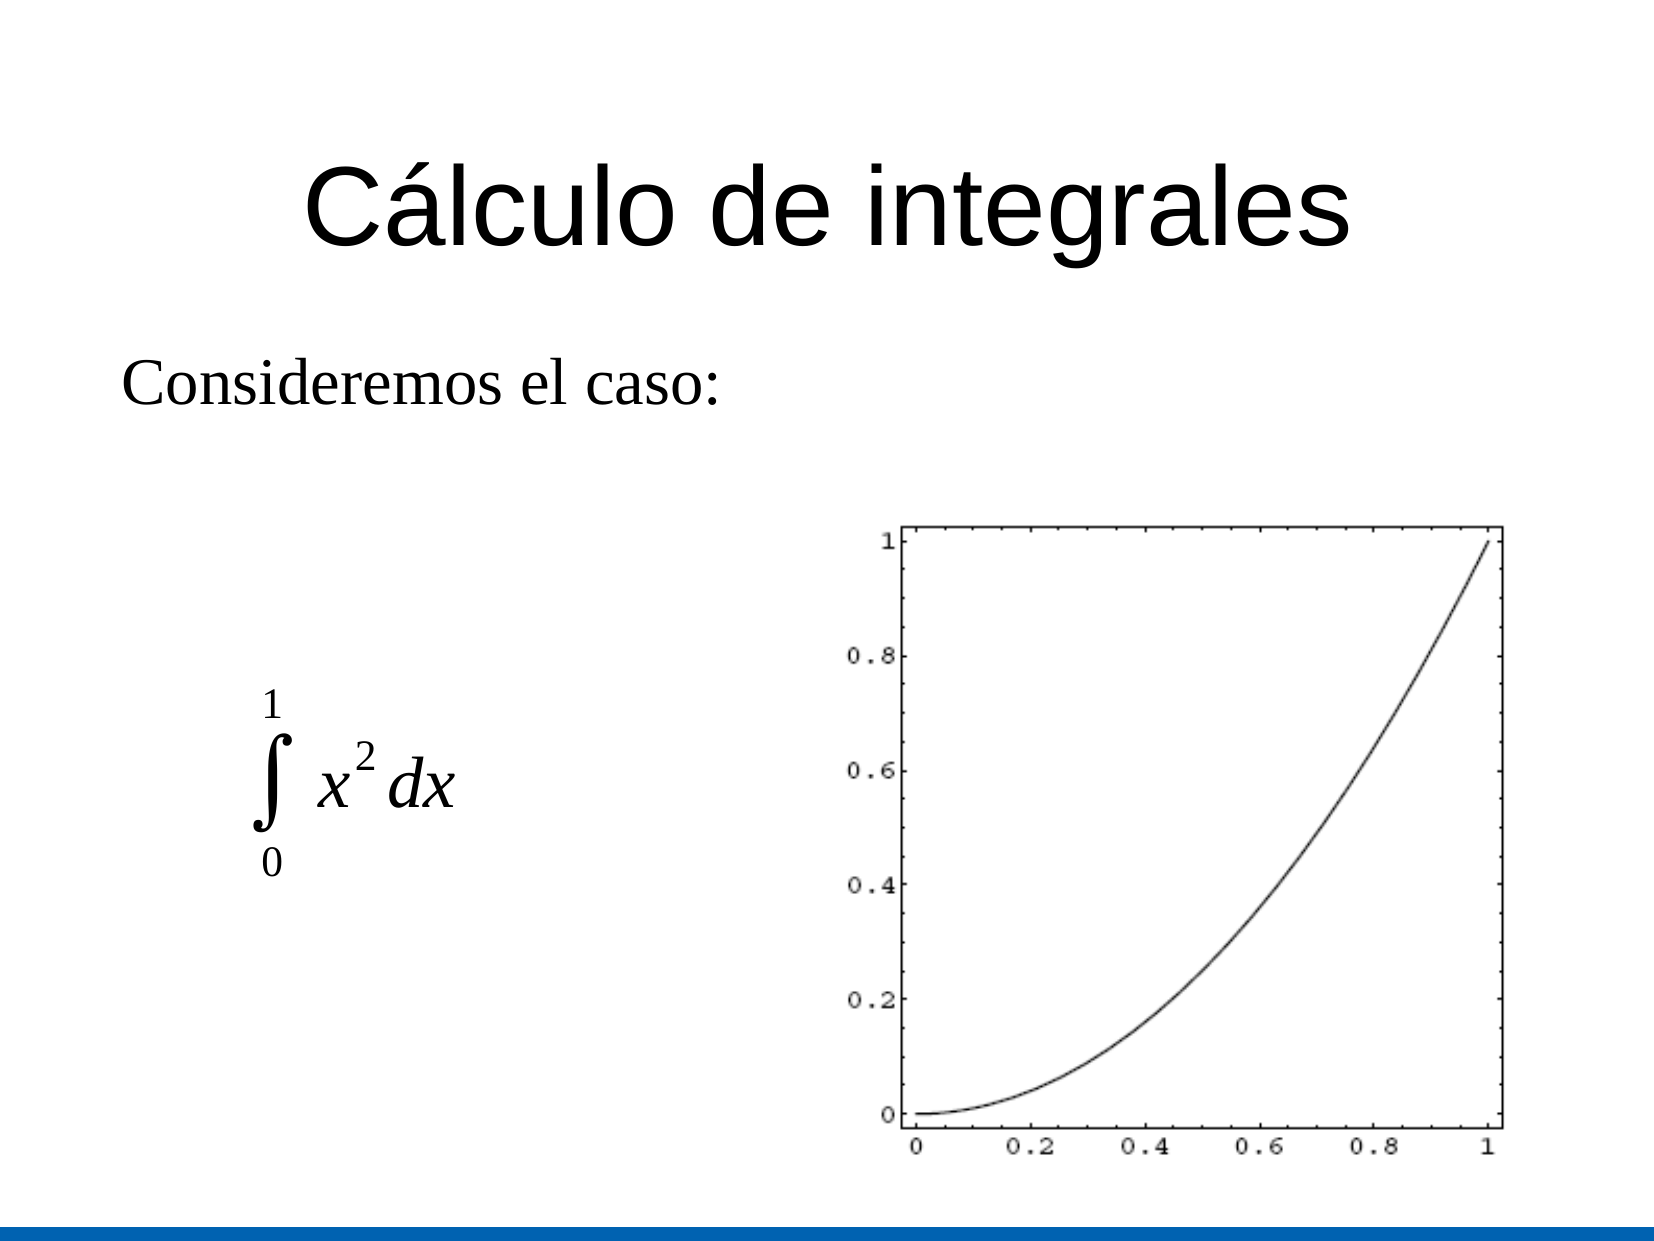

# Cálculo de integrales
Consideremos el caso: